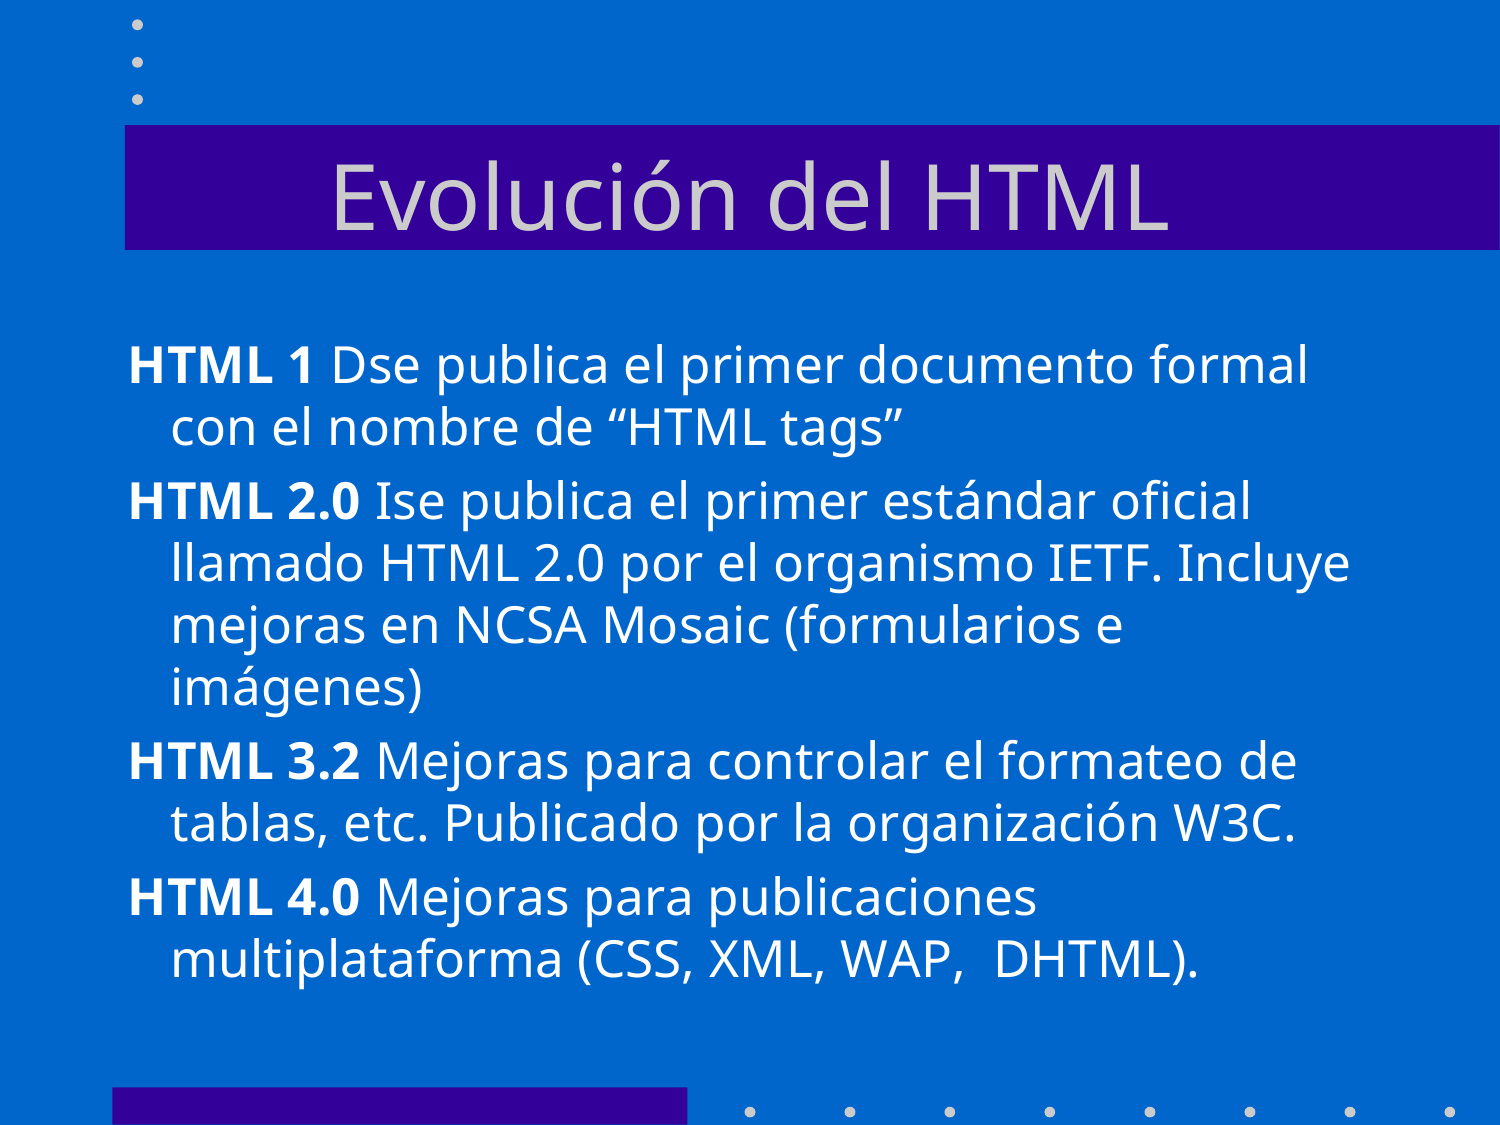

# Evolución del HTML
HTML 1 Dse publica el primer documento formal con el nombre de “HTML tags”
HTML 2.0 Ise publica el primer estándar oficial llamado HTML 2.0 por el organismo IETF. Incluye mejoras en NCSA Mosaic (formularios e imágenes)
HTML 3.2 Mejoras para controlar el formateo de tablas, etc. Publicado por la organización W3C.
HTML 4.0 Mejoras para publicaciones multiplataforma (CSS, XML, WAP, DHTML).